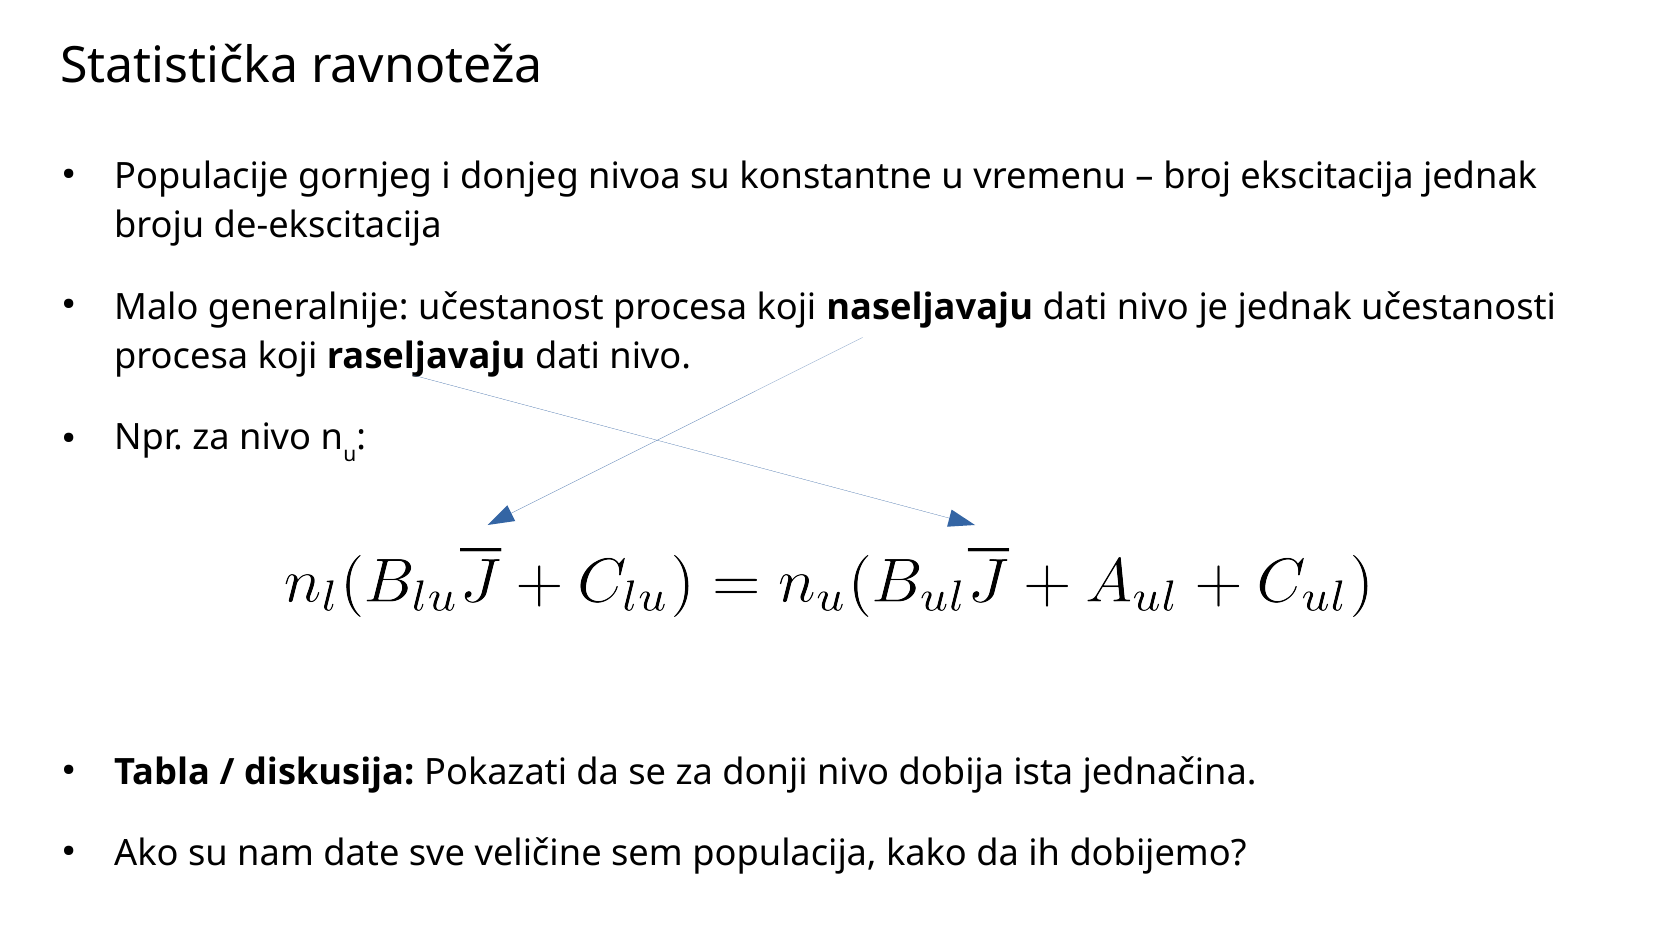

# Statistička ravnoteža
Populacije gornjeg i donjeg nivoa su konstantne u vremenu – broj ekscitacija jednak broju de-ekscitacija
Malo generalnije: učestanost procesa koji naseljavaju dati nivo je jednak učestanosti procesa koji raseljavaju dati nivo.
Npr. za nivo nu:
Tabla / diskusija: Pokazati da se za donji nivo dobija ista jednačina.
Ako su nam date sve veličine sem populacija, kako da ih dobijemo?